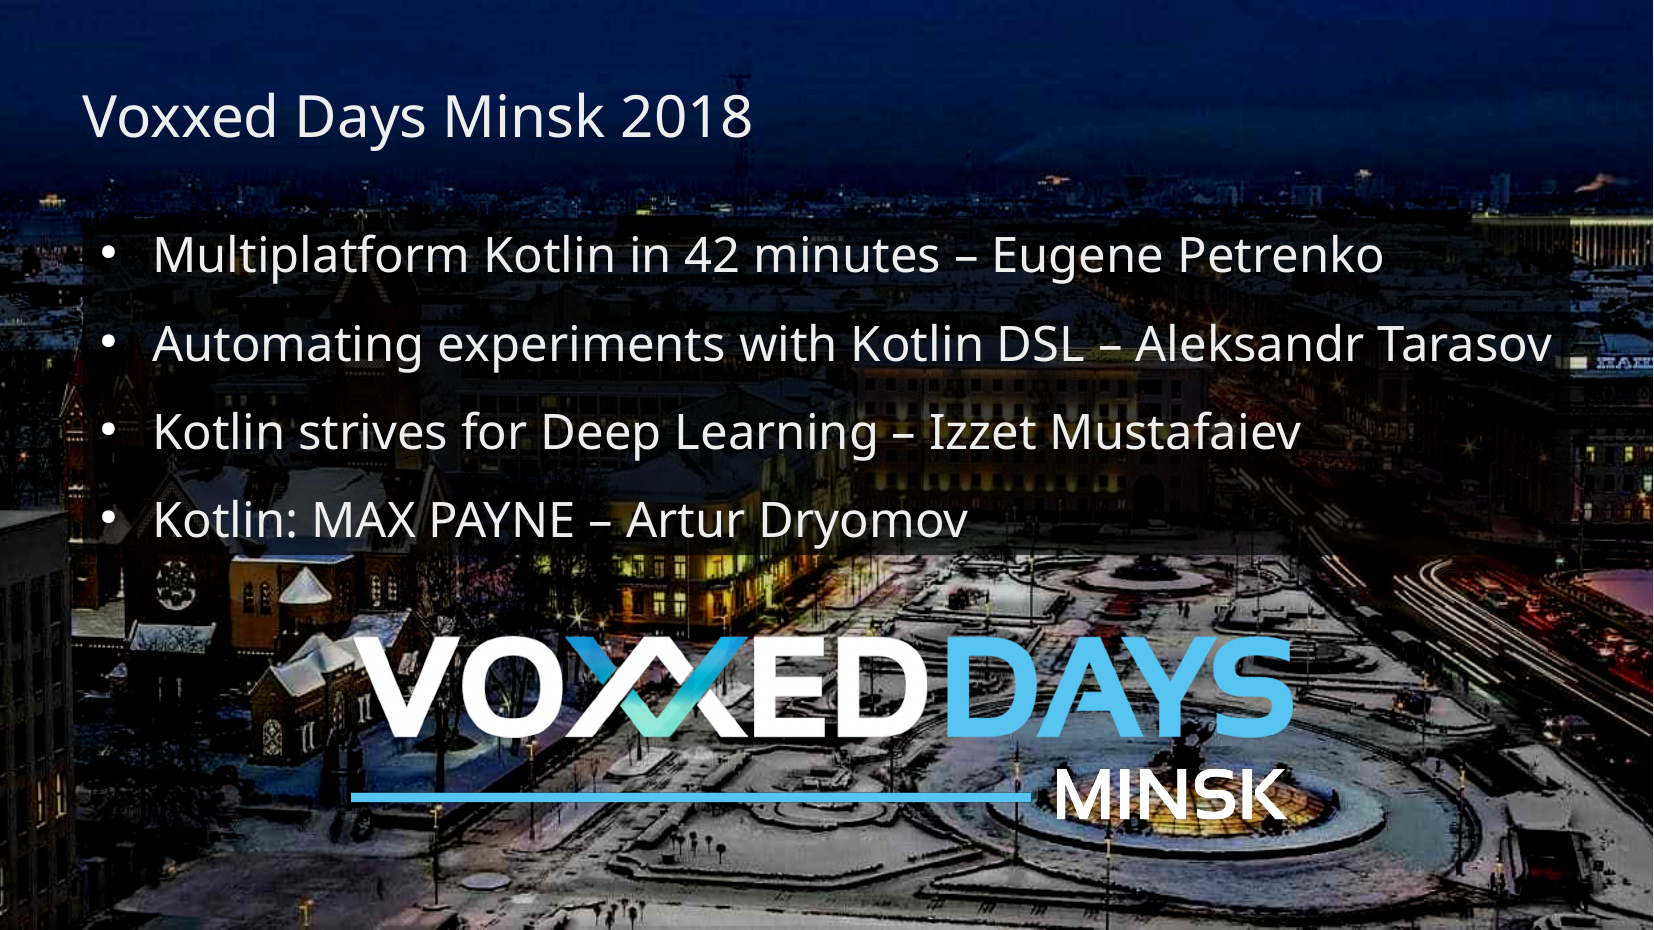

# Voxxed Days Minsk 2018
Multiplatform Kotlin in 42 minutes – Eugene Petrenko
Automating experiments with Kotlin DSL – Aleksandr Tarasov
Kotlin strives for Deep Learning – Izzet Mustafaiev
Kotlin: MAX PAYNE – Artur Dryomov
April 3, 2018
4